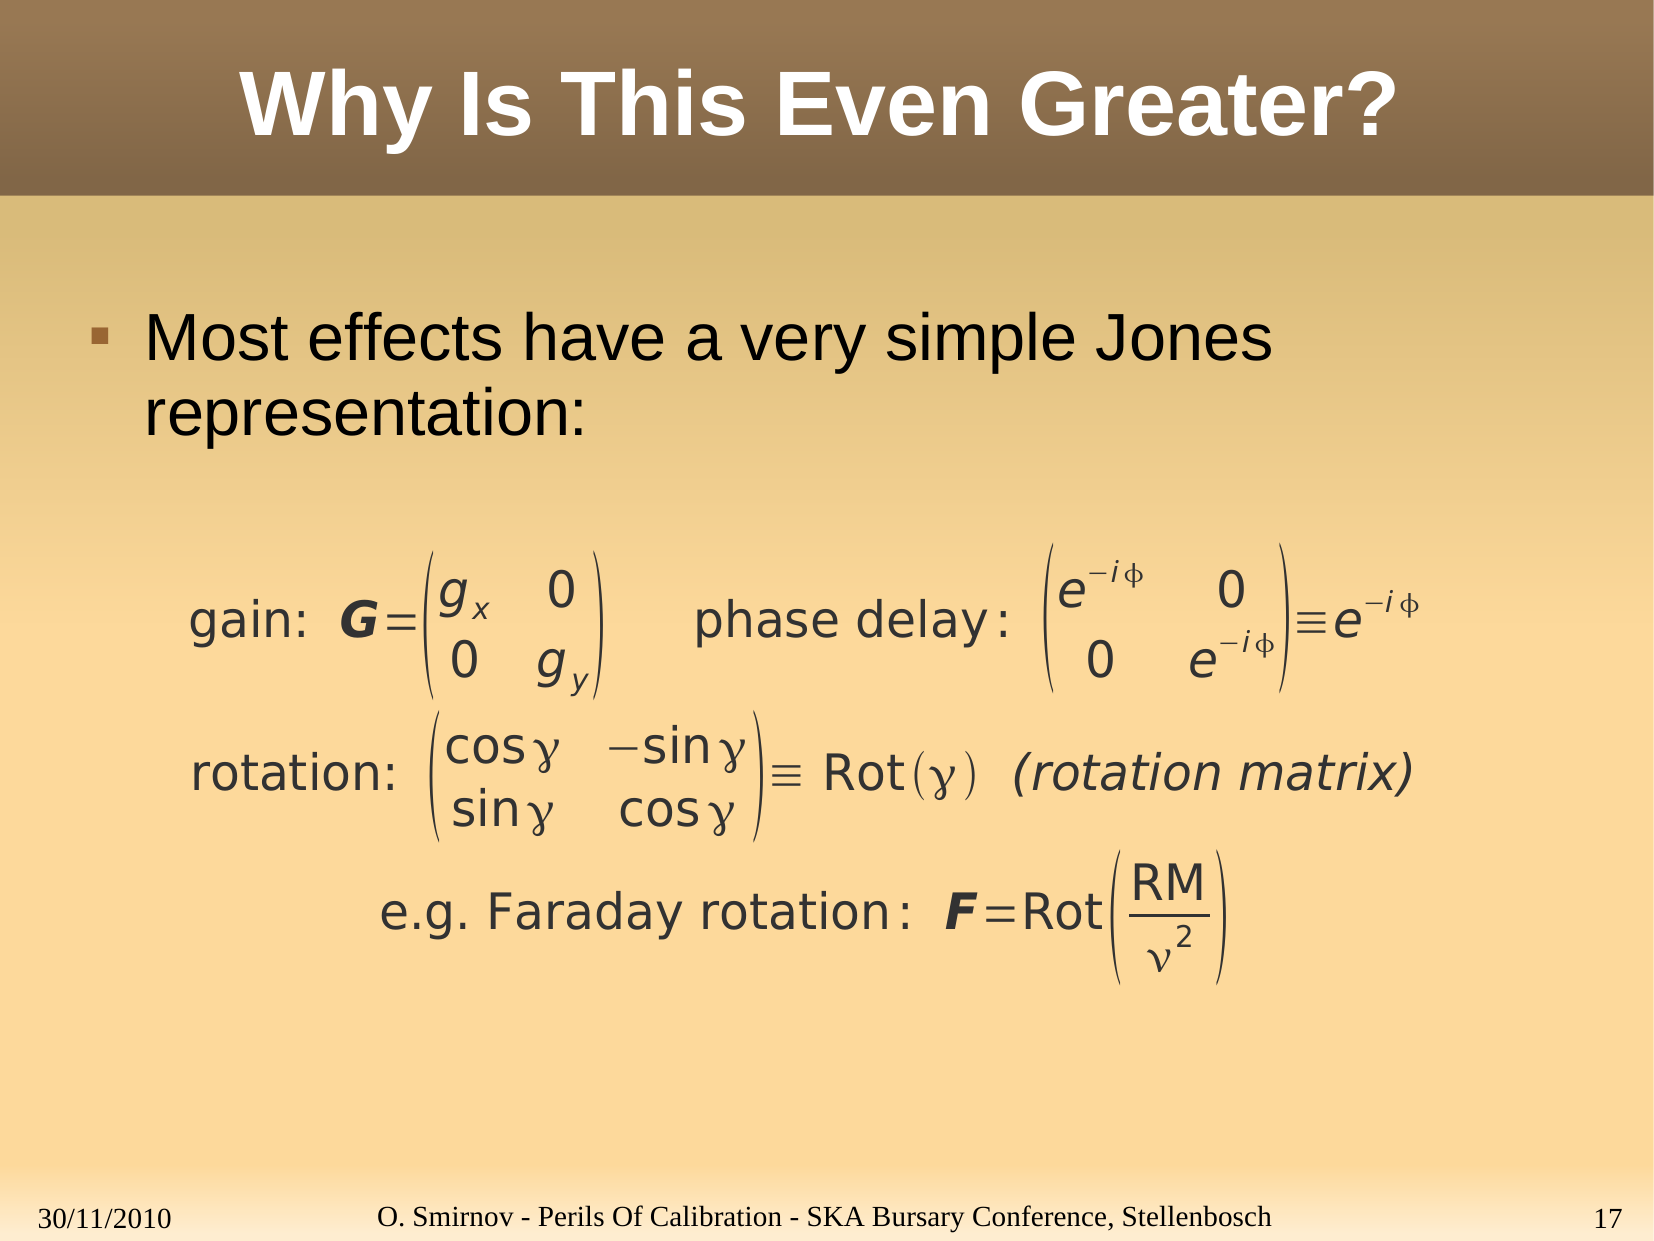

# Why Is This Even Greater?
Most effects have a very simple Jones representation:
O. Smirnov - Perils Of Calibration - SKA Bursary Conference, Stellenbosch
30/11/2010
17